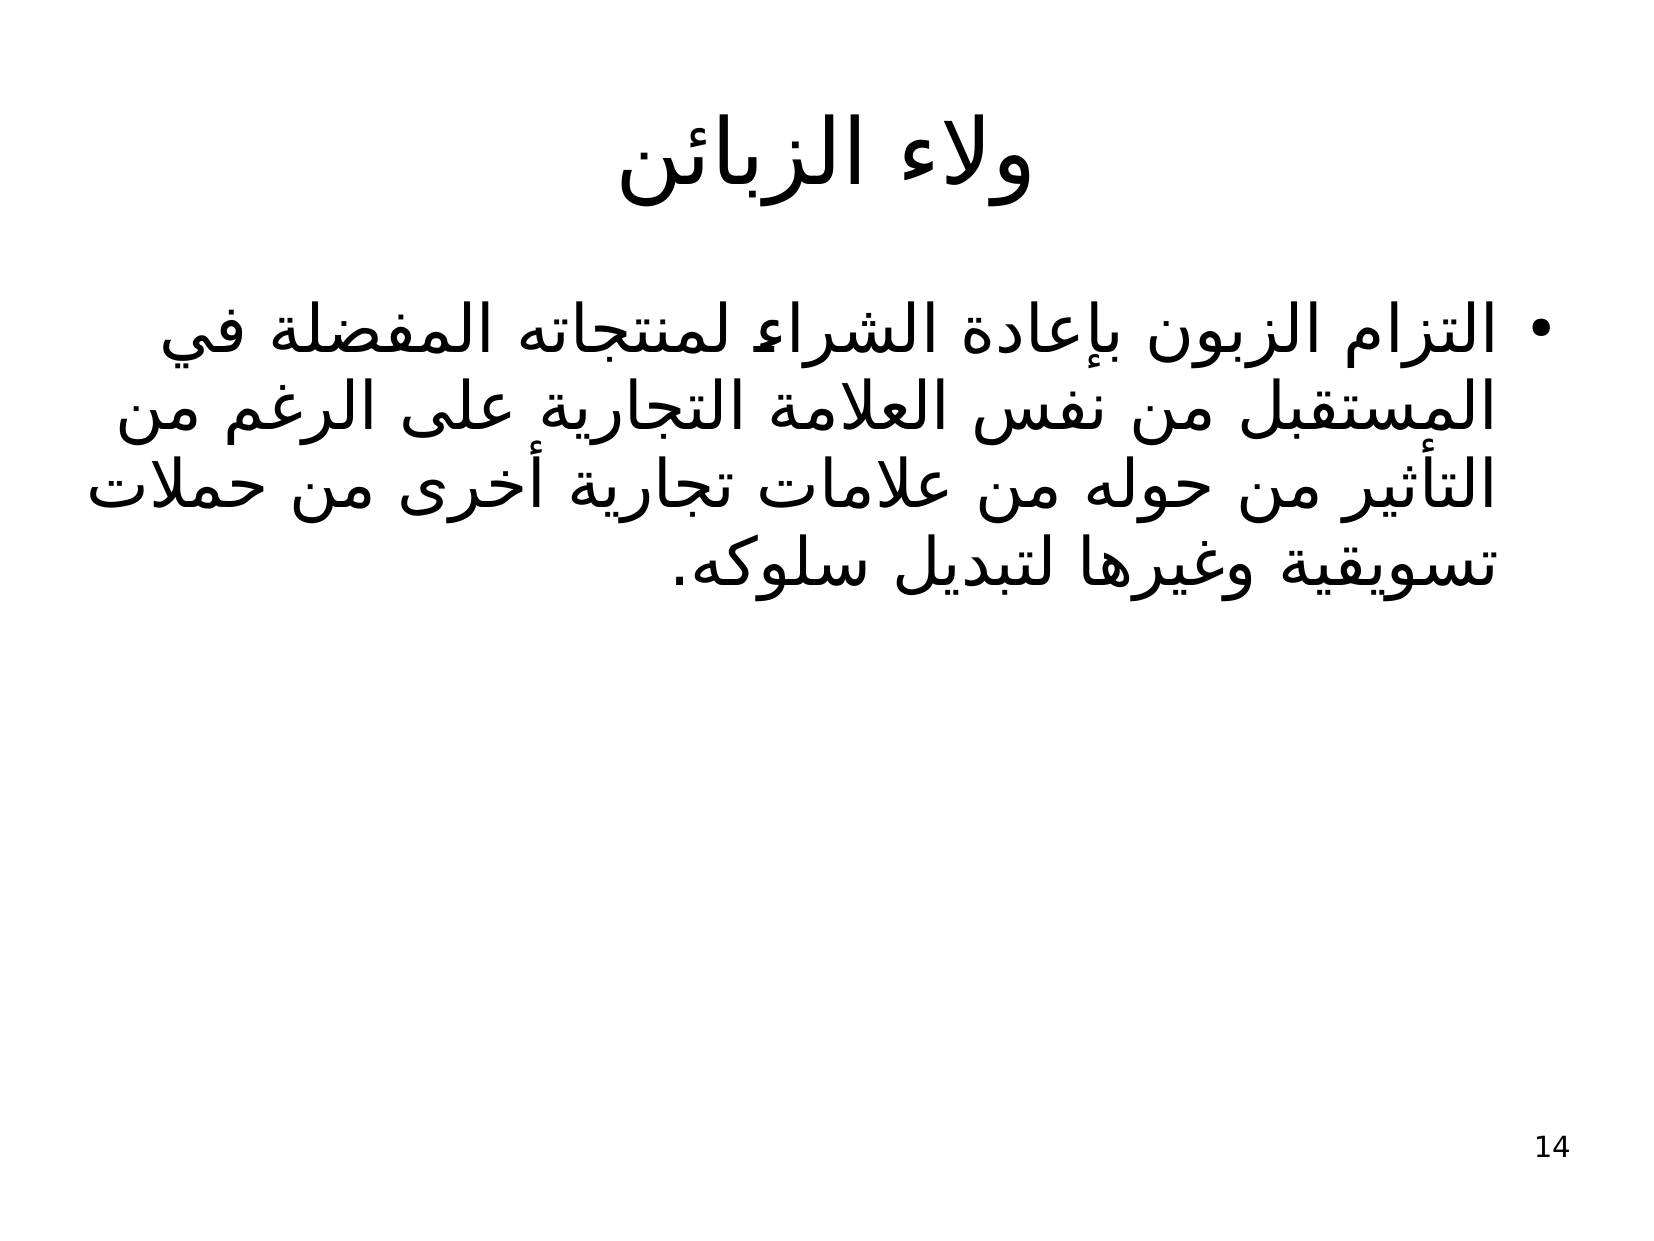

# ولاء الزبائن
التزام الزبون بإعادة الشراء لمنتجاته المفضلة في المستقبل من نفس العلامة التجارية على الرغم من التأثير من حوله من علامات تجارية أخرى من حملات تسويقية وغيرها لتبديل سلوكه.
14